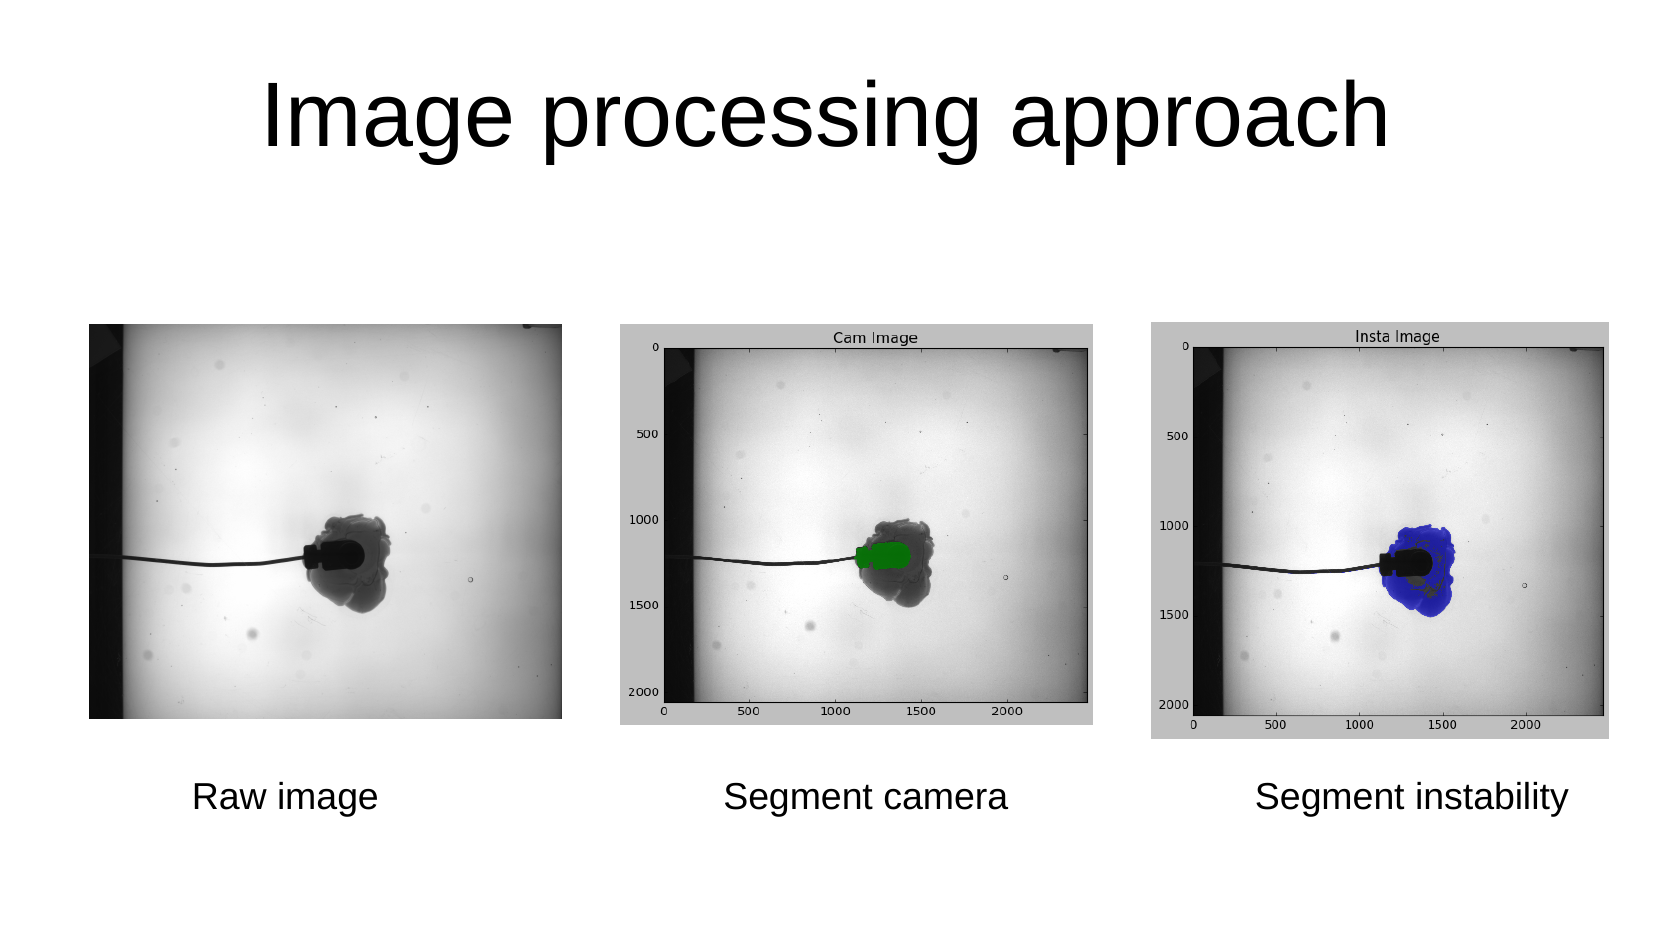

# Image processing approach
Raw image
Segment camera
Segment instability